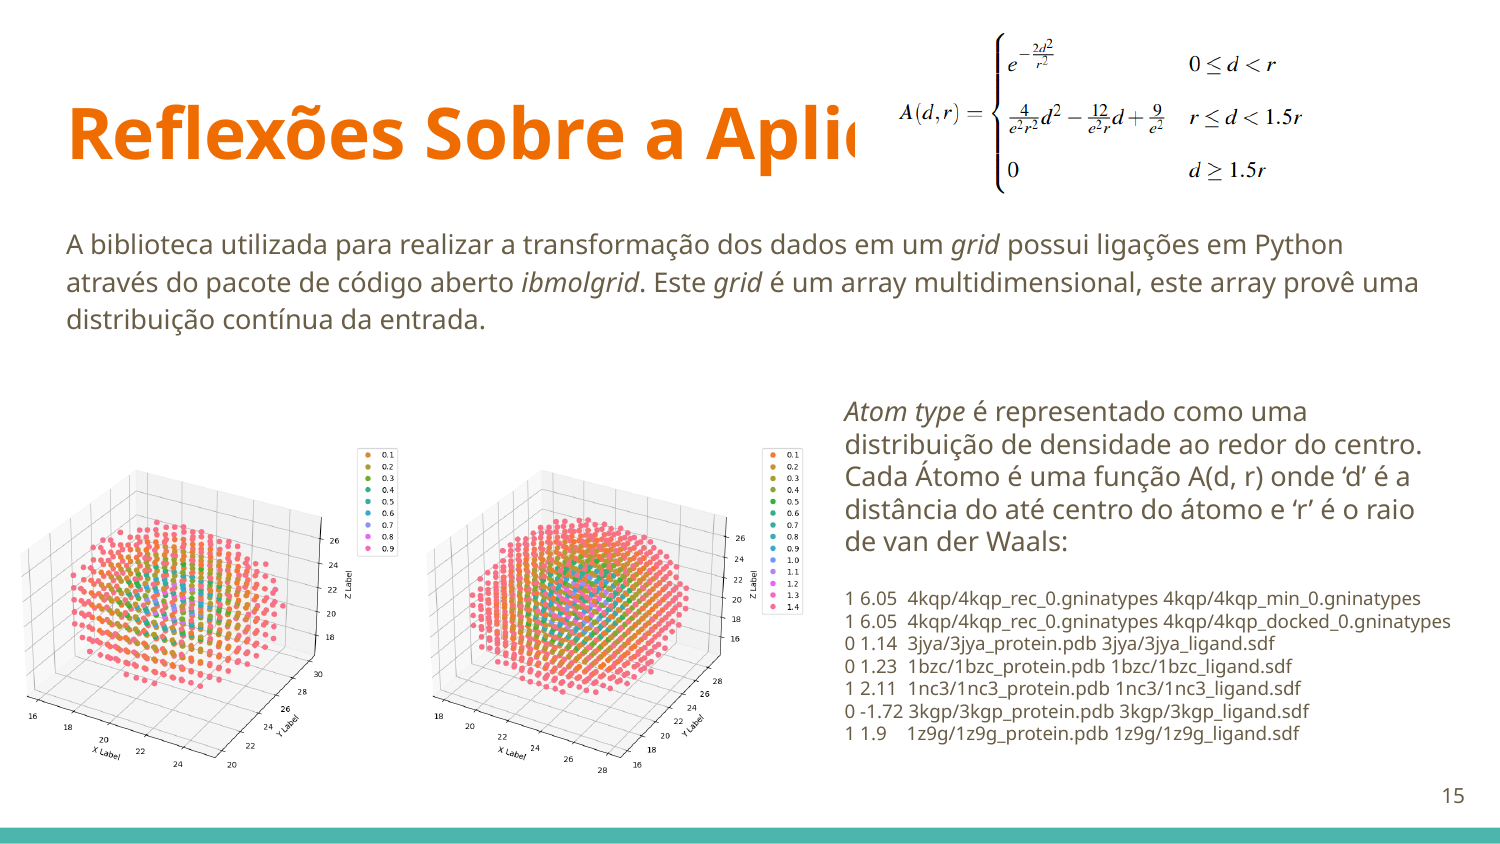

# Reflexões Sobre a Aplicação
A biblioteca utilizada para realizar a transformação dos dados em um grid possui ligações em Python através do pacote de código aberto ibmolgrid. Este grid é um array multidimensional, este array provê uma distribuição contínua da entrada.
Atom type é representado como uma distribuição de densidade ao redor do centro. Cada Átomo é uma função A(d, r) onde ‘d’ é a distância do até centro do átomo e ‘r’ é o raio de van der Waals:
1 6.05 4kqp/4kqp_rec_0.gninatypes 4kqp/4kqp_min_0.gninatypes
1 6.05 4kqp/4kqp_rec_0.gninatypes 4kqp/4kqp_docked_0.gninatypes
0 1.14 3jya/3jya_protein.pdb 3jya/3jya_ligand.sdf
0 1.23 1bzc/1bzc_protein.pdb 1bzc/1bzc_ligand.sdf
1 2.11 1nc3/1nc3_protein.pdb 1nc3/1nc3_ligand.sdf
0 -1.72 3kgp/3kgp_protein.pdb 3kgp/3kgp_ligand.sdf
1 1.9 1z9g/1z9g_protein.pdb 1z9g/1z9g_ligand.sdf